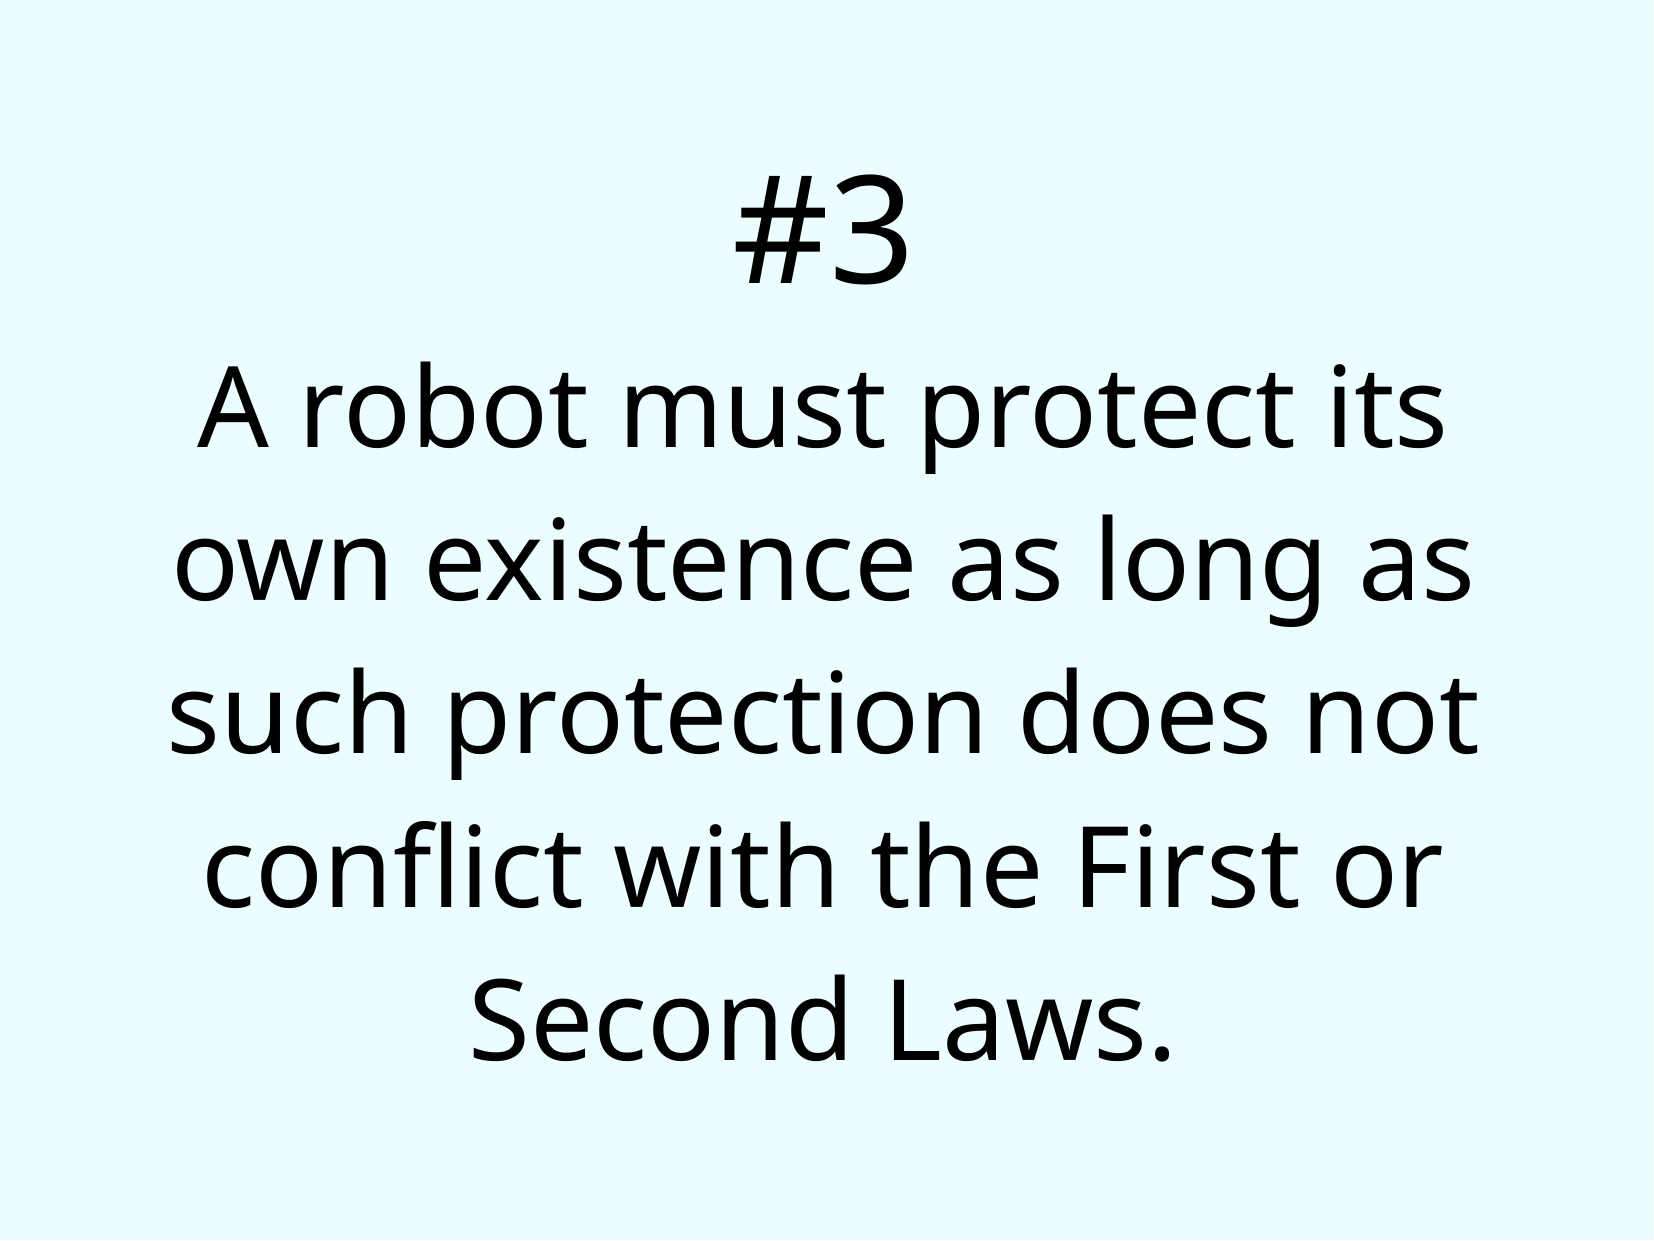

#3
A robot must protect its own existence as long as such protection does not conflict with the First or Second Laws.